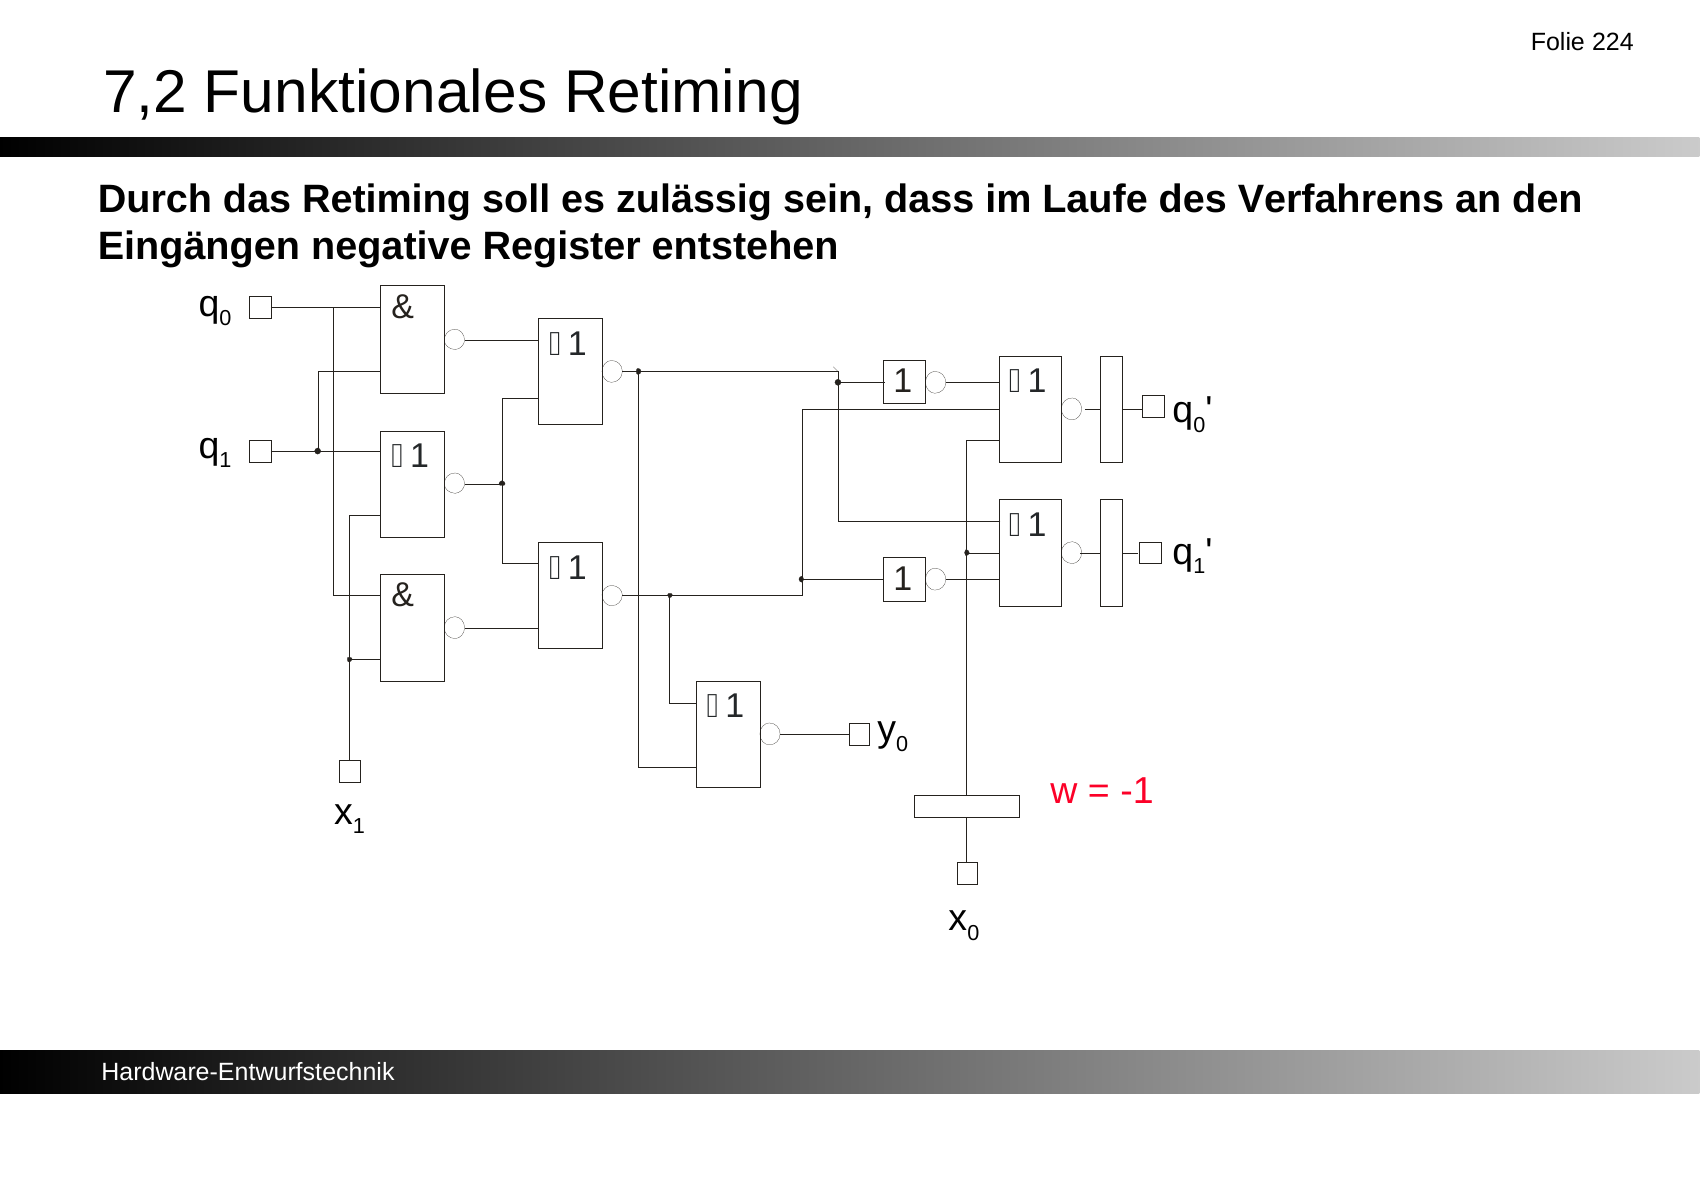

# 7,2 Funktionales Retiming
Durch das Retiming soll es zulässig sein, dass im Laufe des Verfahrens an den Eingängen negative Register entstehen
q0
q0'
q1
q1'
y0
w = -1
x1
x0